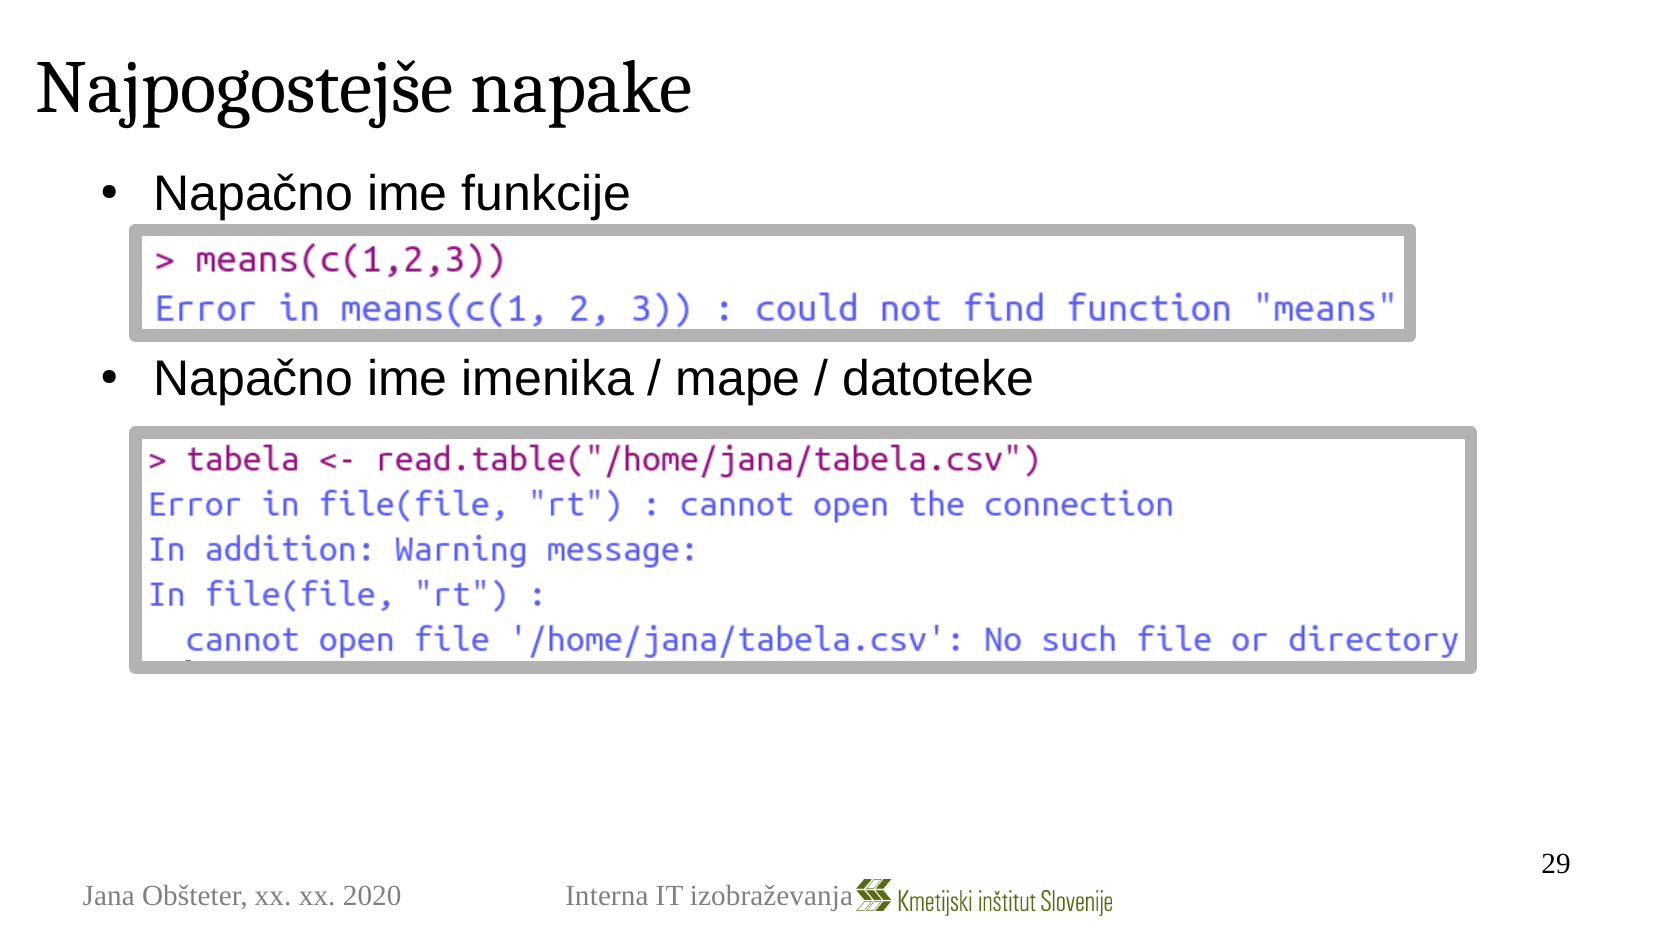

# Najpogostejše napake
Napačno ime funkcije
Napačno ime imenika / mape / datoteke
29